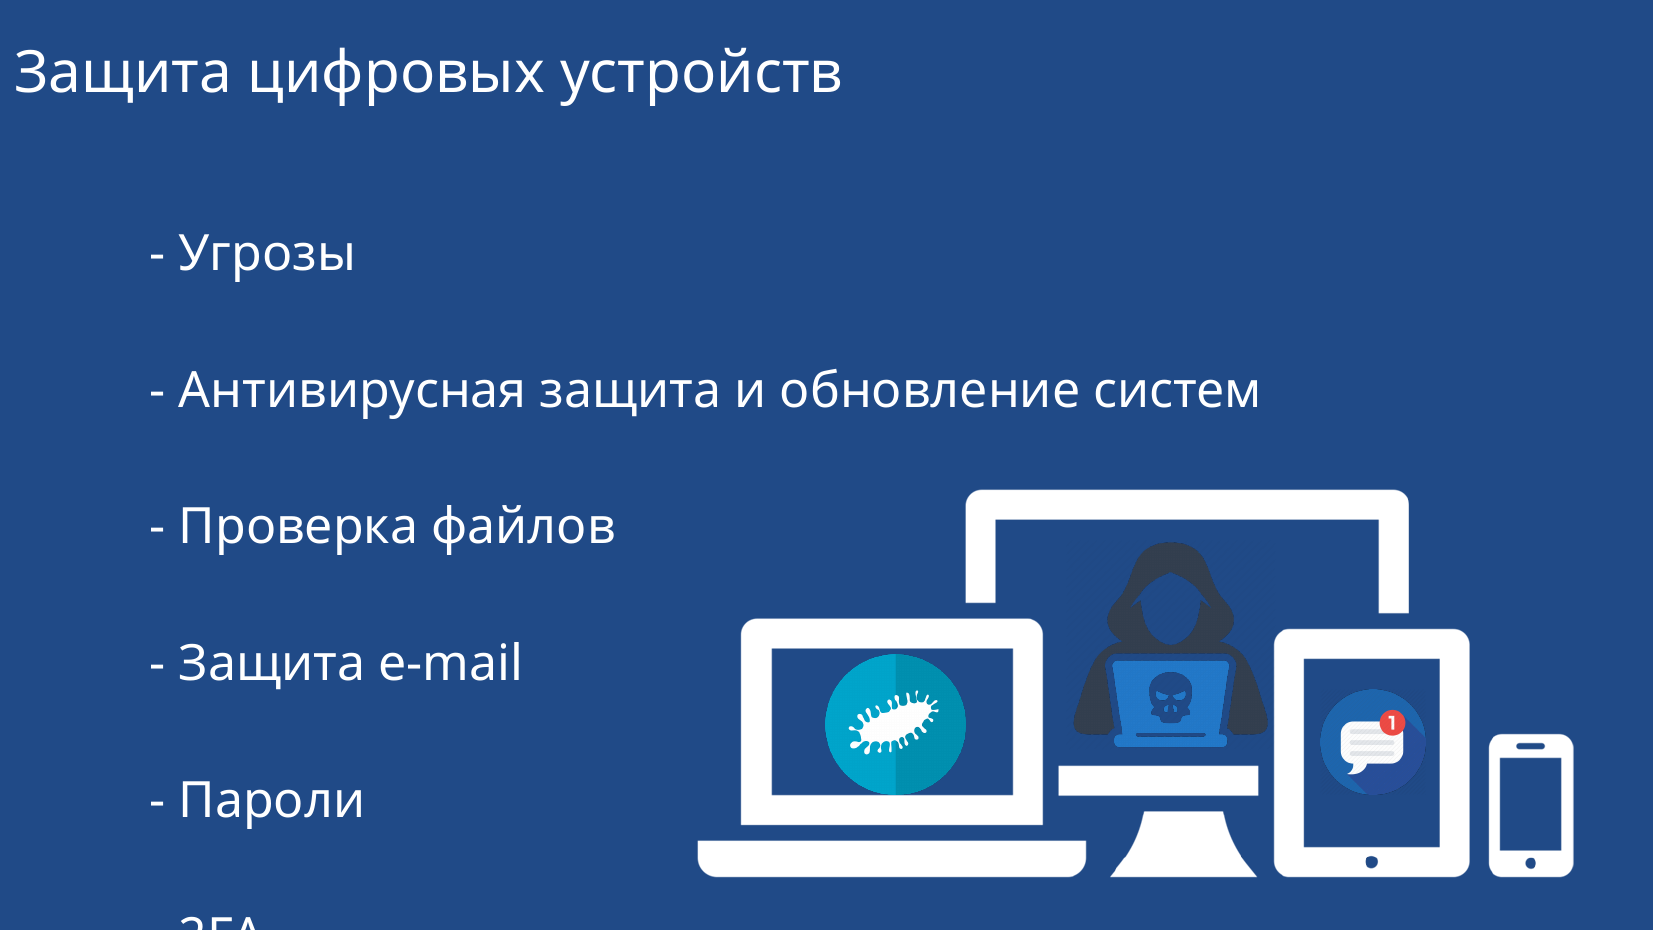

Защита цифровых устройств
- Угрозы
- Антивирусная защита и обновление систем
- Проверка файлов
- Защита e-mail
- Пароли
- 2FA